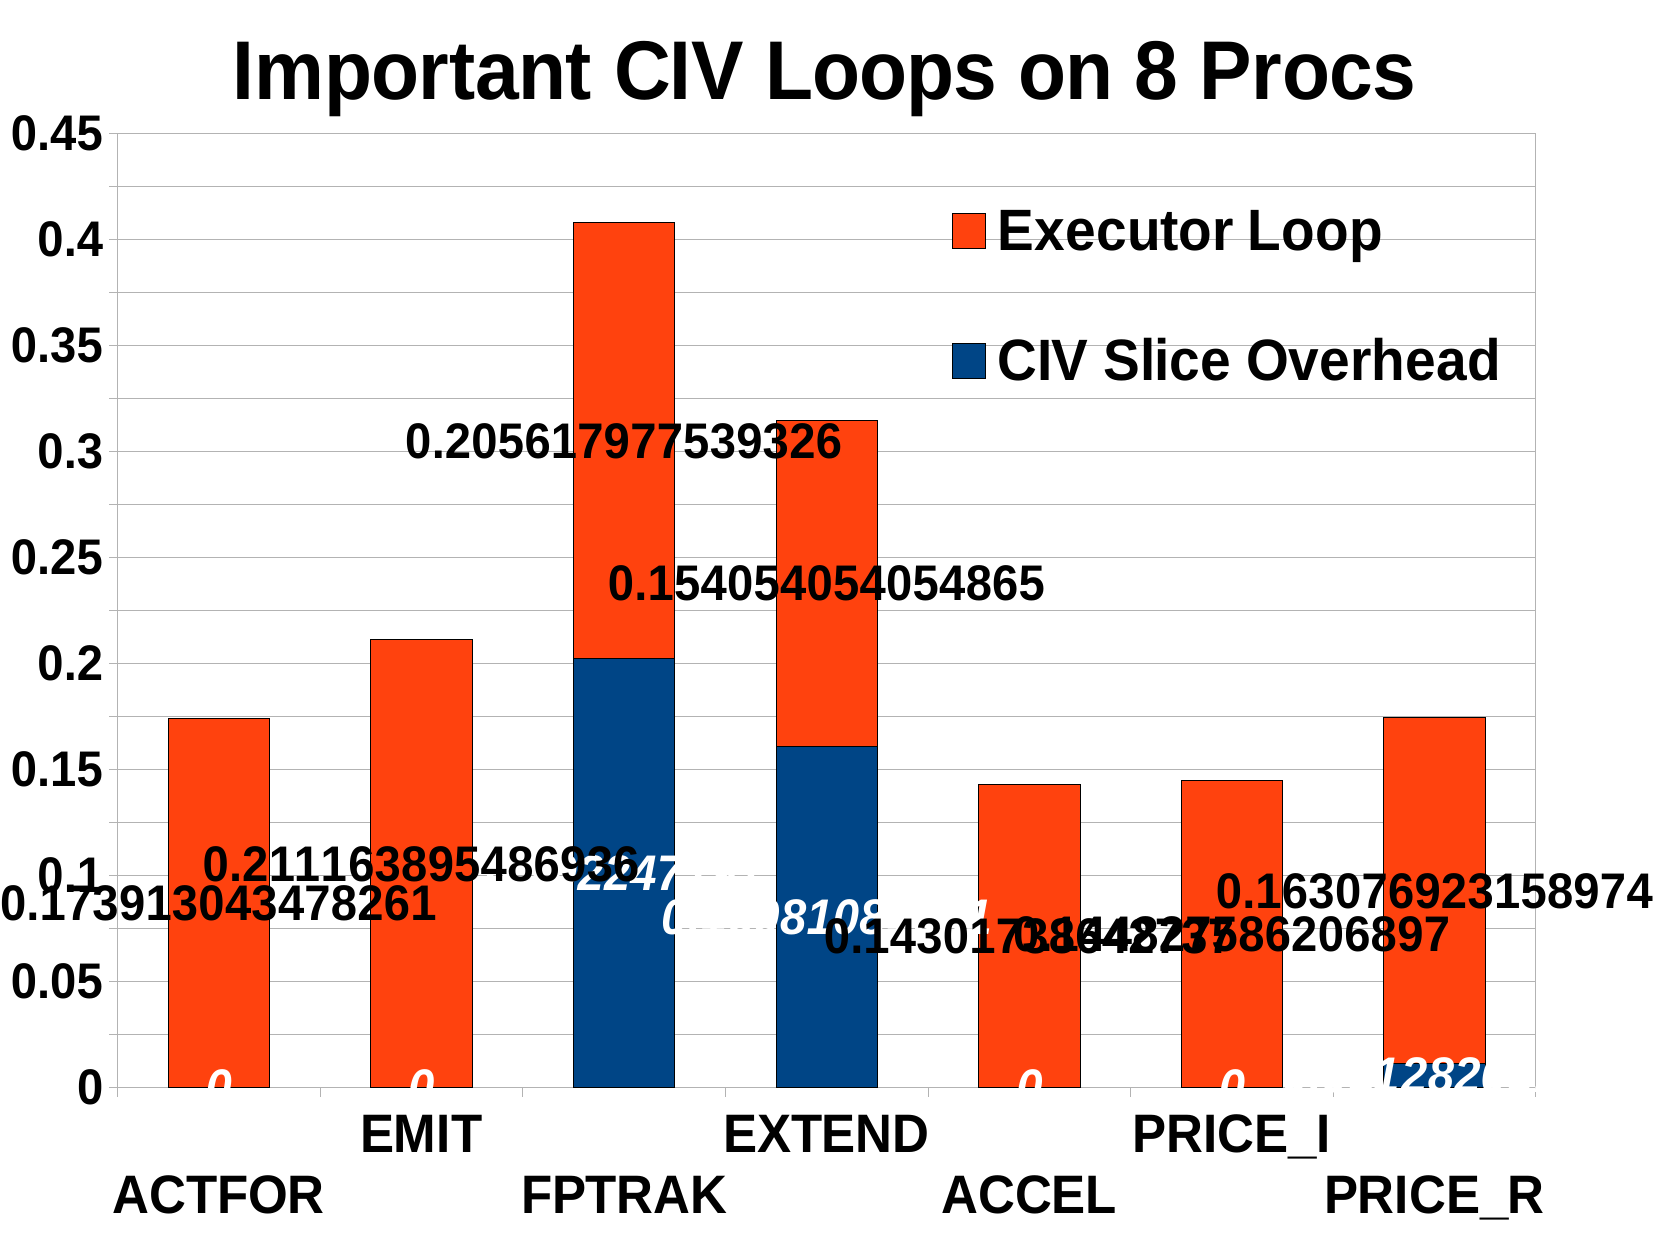

### Chart: Important CIV Loops on 8 Procs
| Category | CIV Slice Overhead | Executor Loop |
|---|---|---|
| ACTFOR | 0.0 | 0.173913043478261 |
| EMIT | 0.0 | 0.211163895486936 |
| FPTRAK | 0.202247191 | 0.205617977539326 |
| EXTEND | 0.16081081081 | 0.154054054054865 |
| ACCEL | 0.0 | 0.14301738642737 |
| PRICE_I | 0.0 | 0.144827586206897 |
| PRICE_R | 0.0112820512 | 0.163076923158974 |